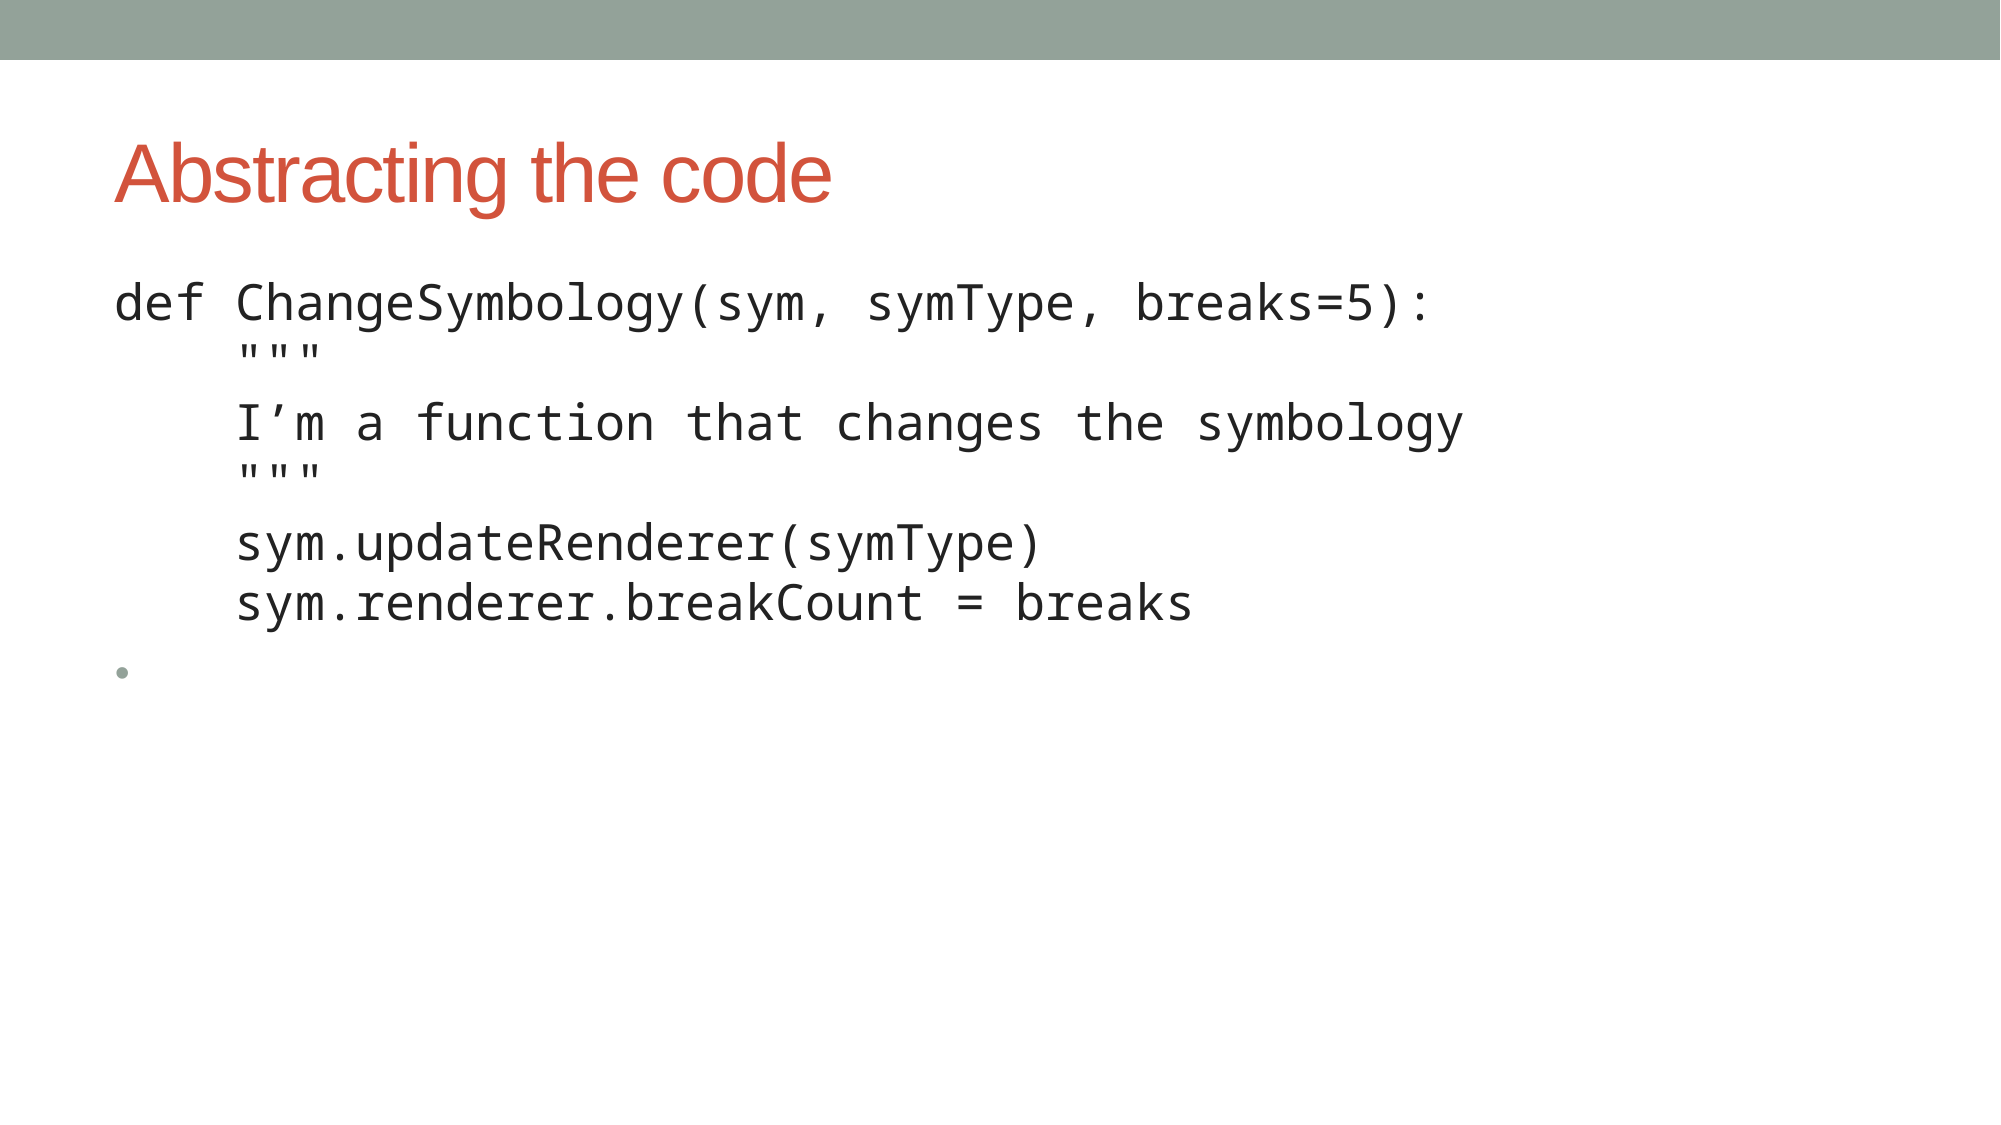

# Abstracting the code
def ChangeSymbology(sym, symType, breaks=5):
    """
 I’m a function that changes the symbology
    """
    sym.updateRenderer(symType)
    sym.renderer.breakCount = breaks